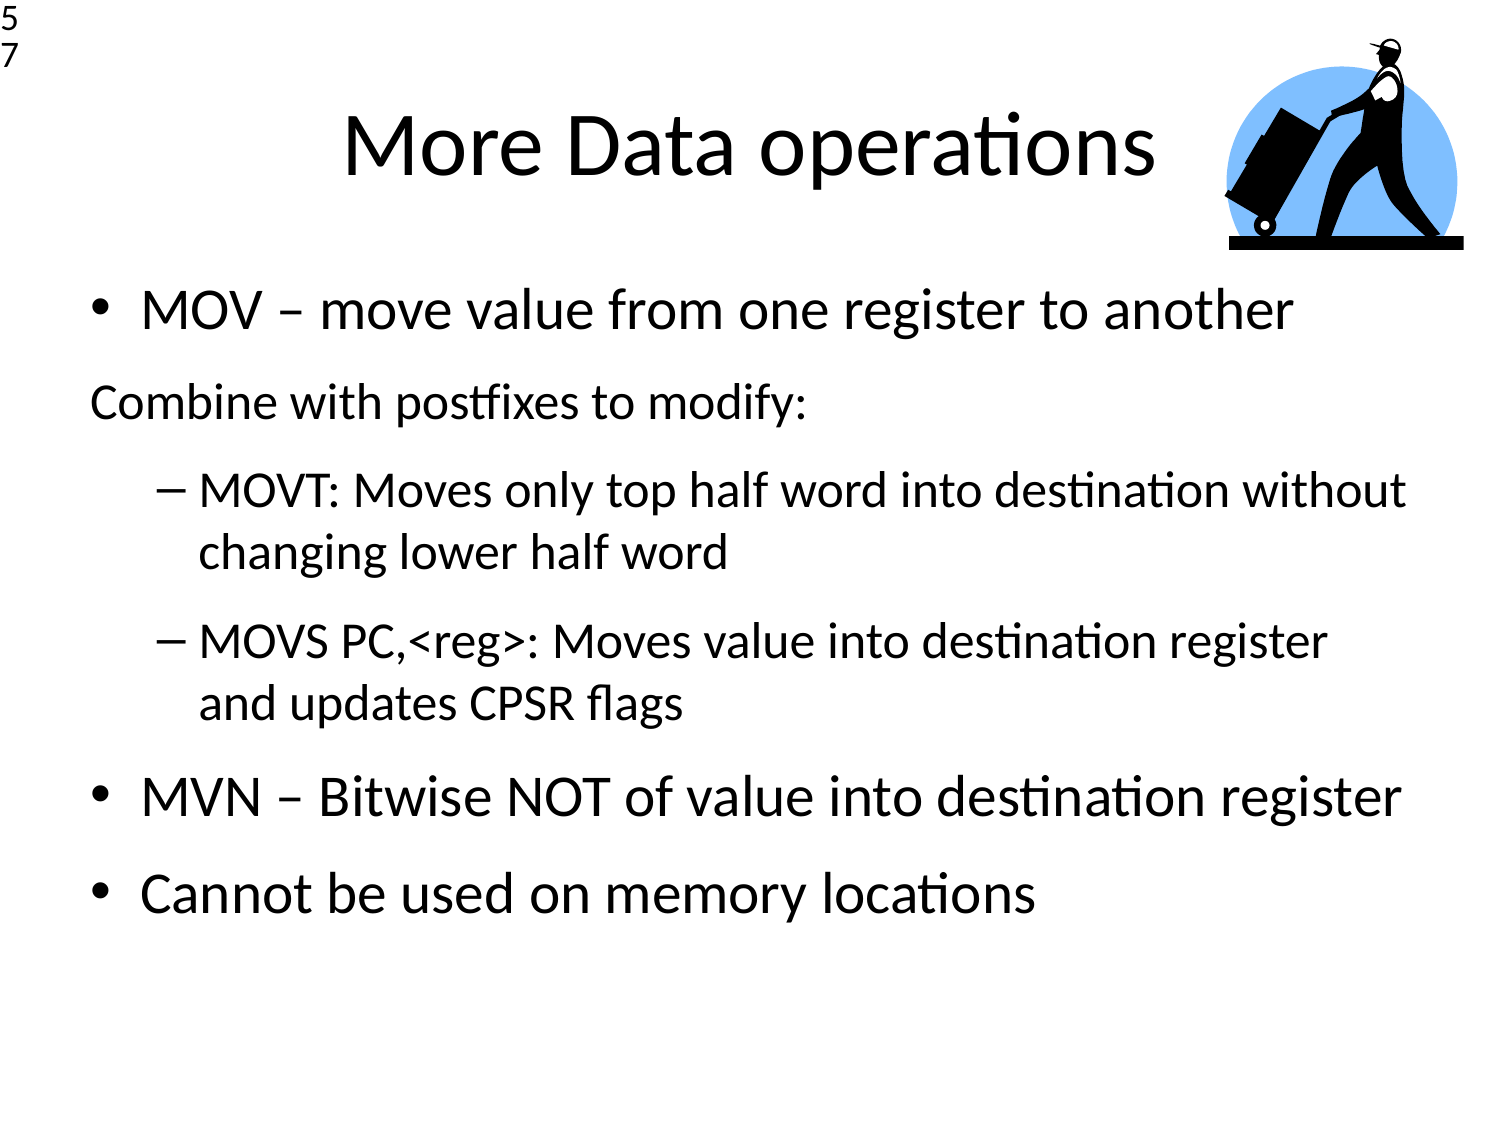

# More Data operations
MOV – move value from one register to another
Combine with postfixes to modify:
MOVT: Moves only top half word into destination without changing lower half word
MOVS PC,<reg>: Moves value into destination register and updates CPSR flags
MVN – Bitwise NOT of value into destination register
Cannot be used on memory locations